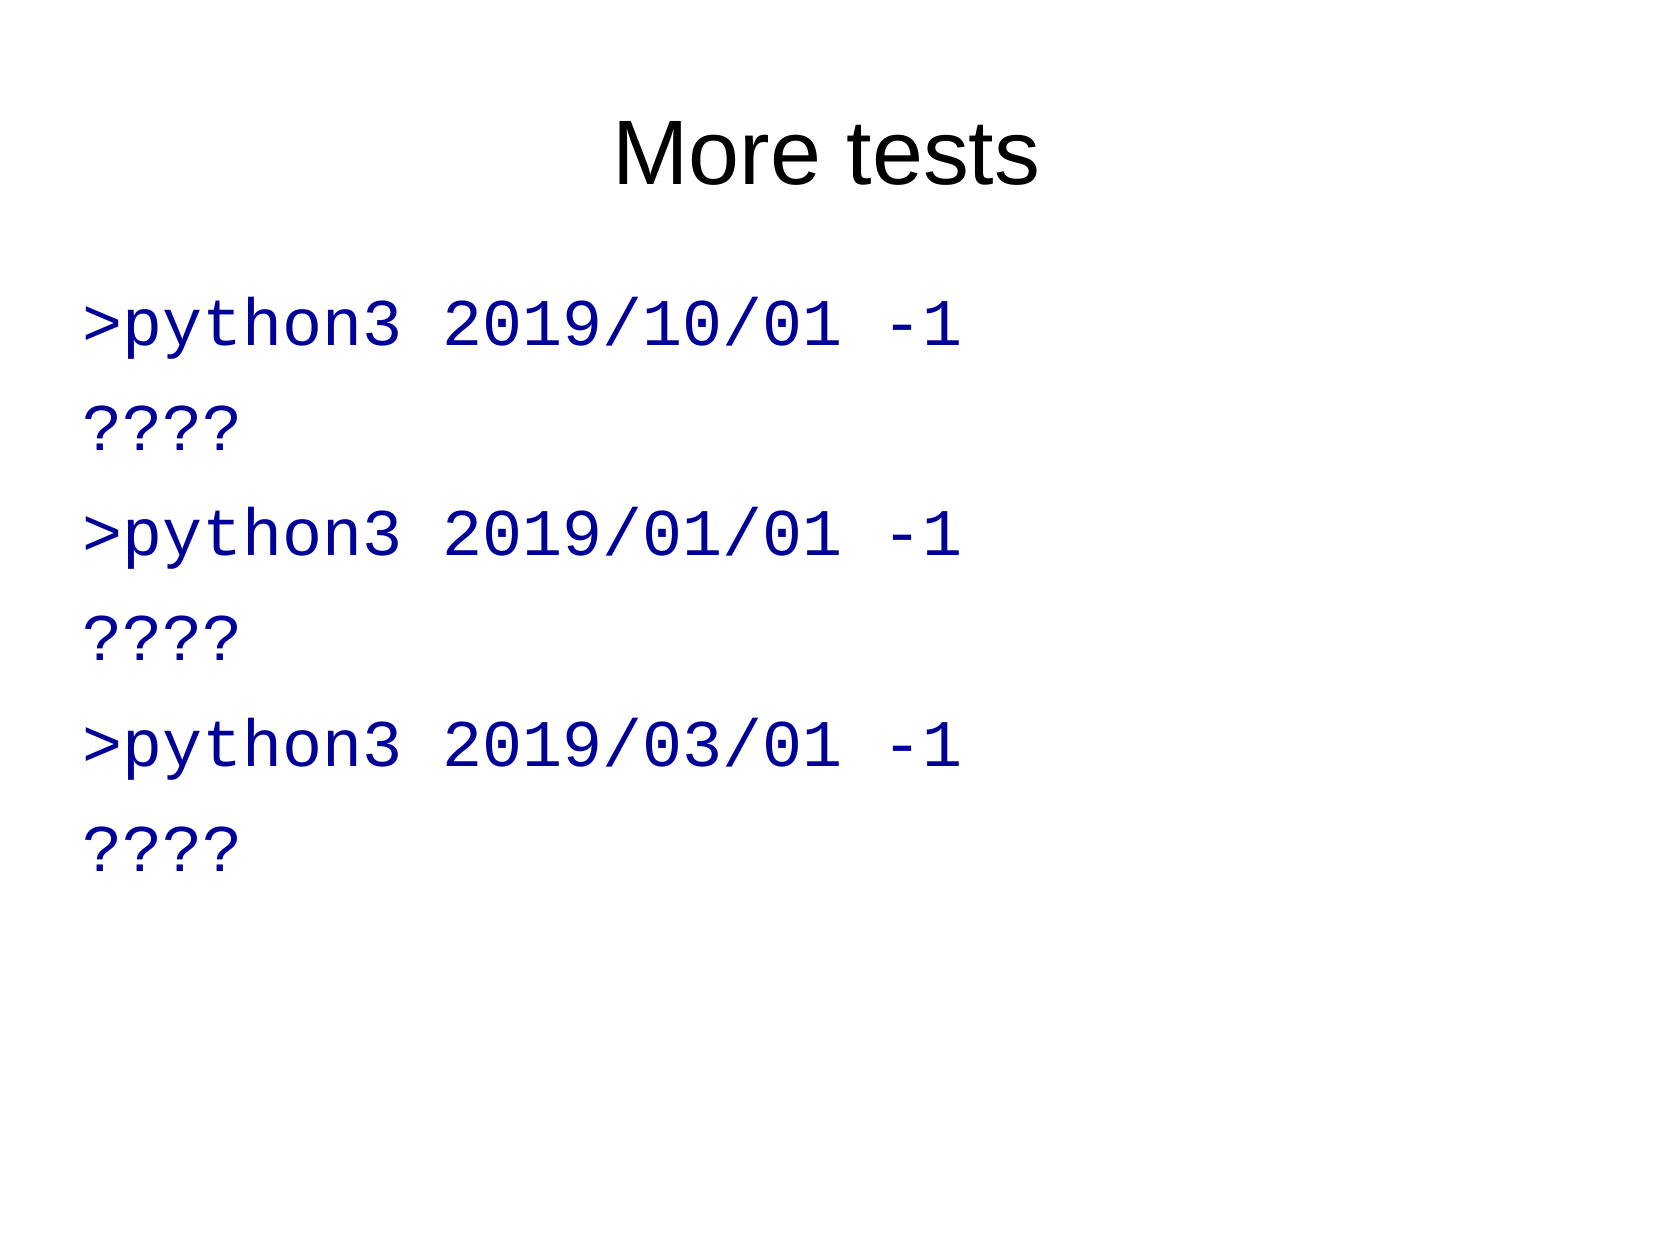

# More tests
>python3 2019/10/01 -1
????
>python3 2019/01/01 -1
????
>python3 2019/03/01 -1
????